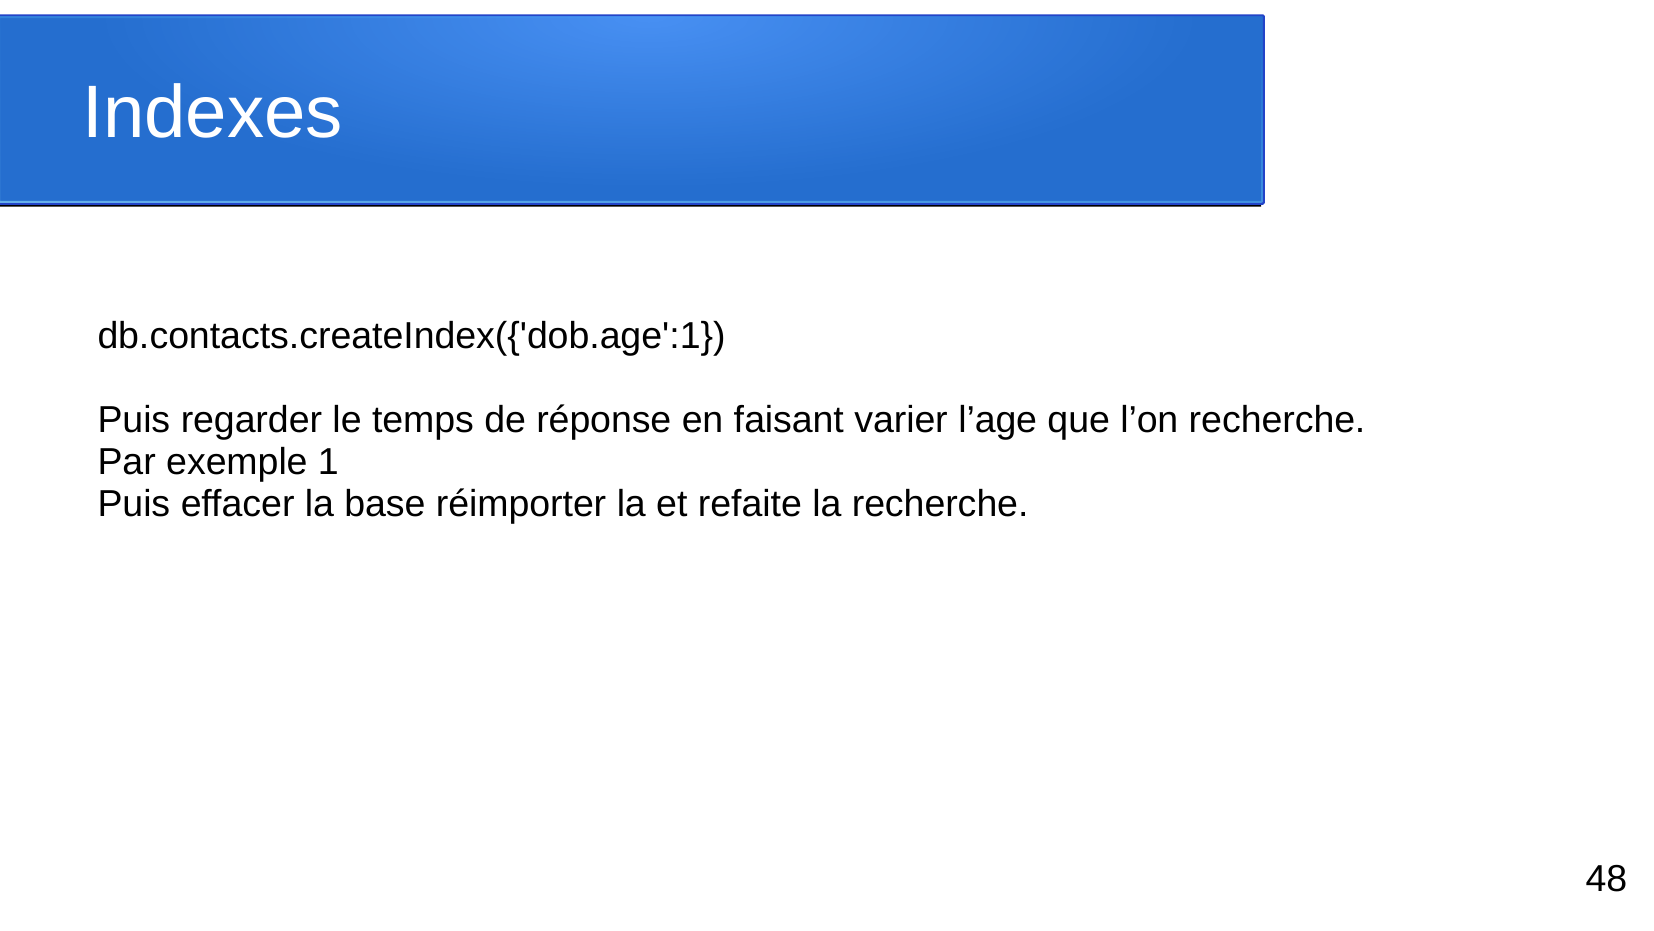

# Indexes
db.contacts.createIndex({'dob.age':1})
Puis regarder le temps de réponse en faisant varier l’age que l’on recherche.
Par exemple 1
Puis effacer la base réimporter la et refaite la recherche.
48